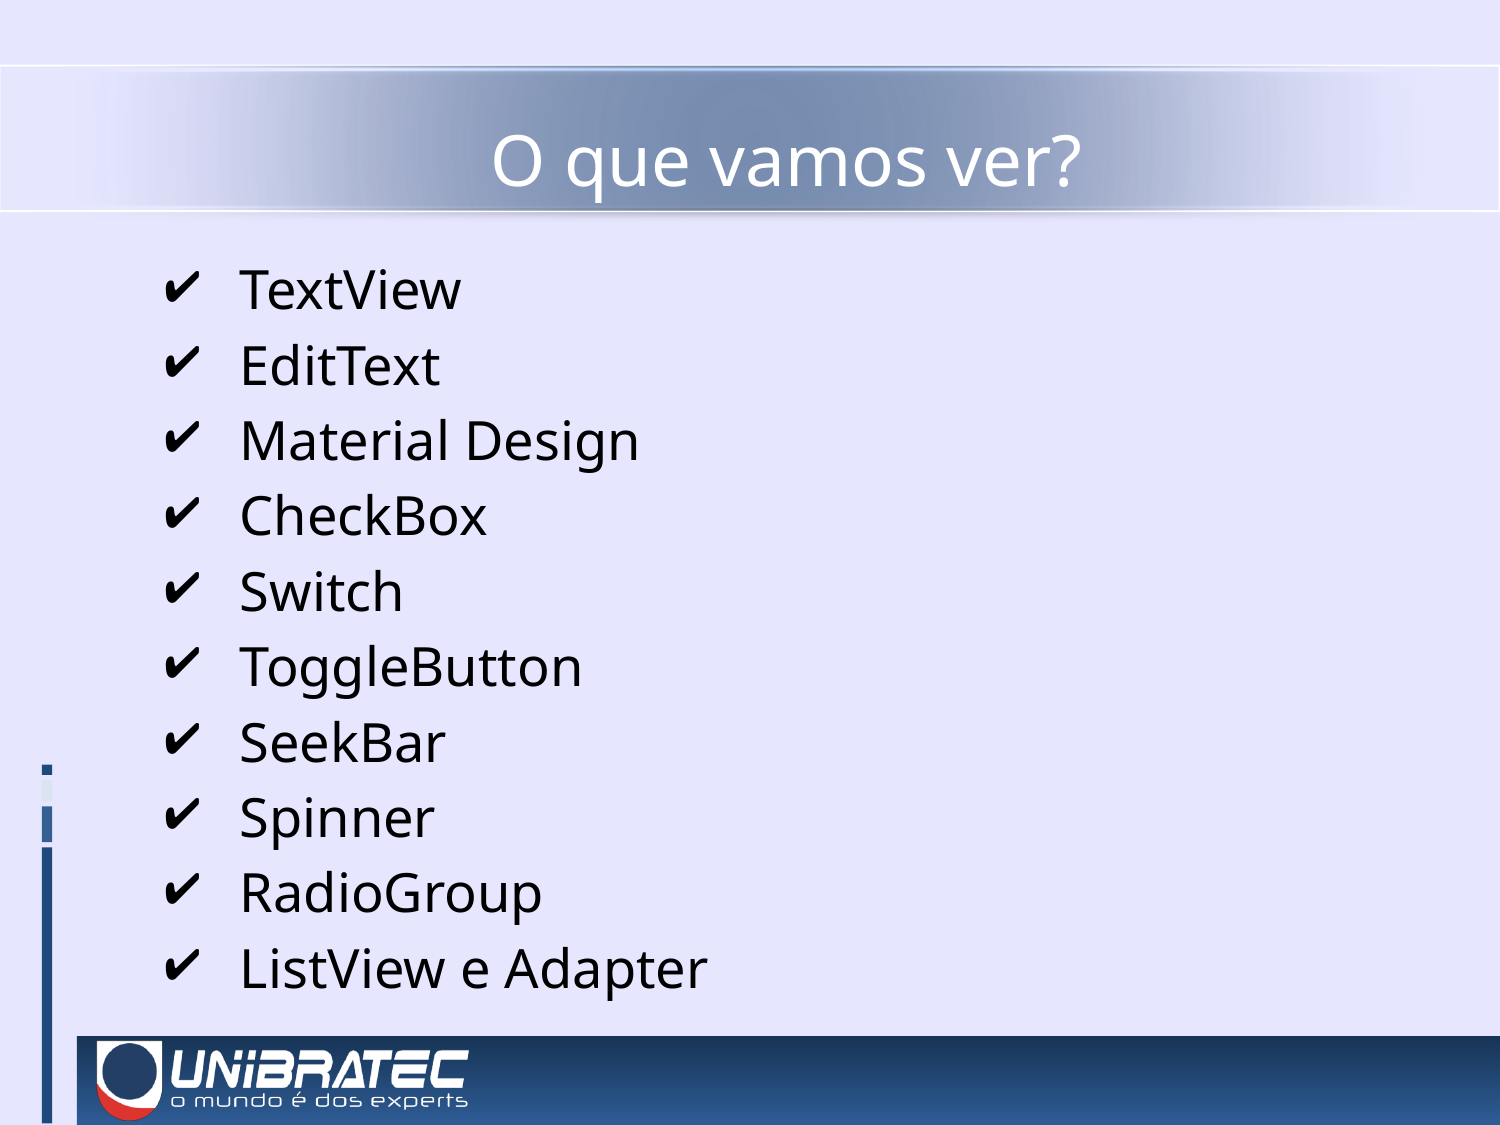

# O que vamos ver?
TextView
EditText
Material Design
CheckBox
Switch
ToggleButton
SeekBar
Spinner
RadioGroup
ListView e Adapter